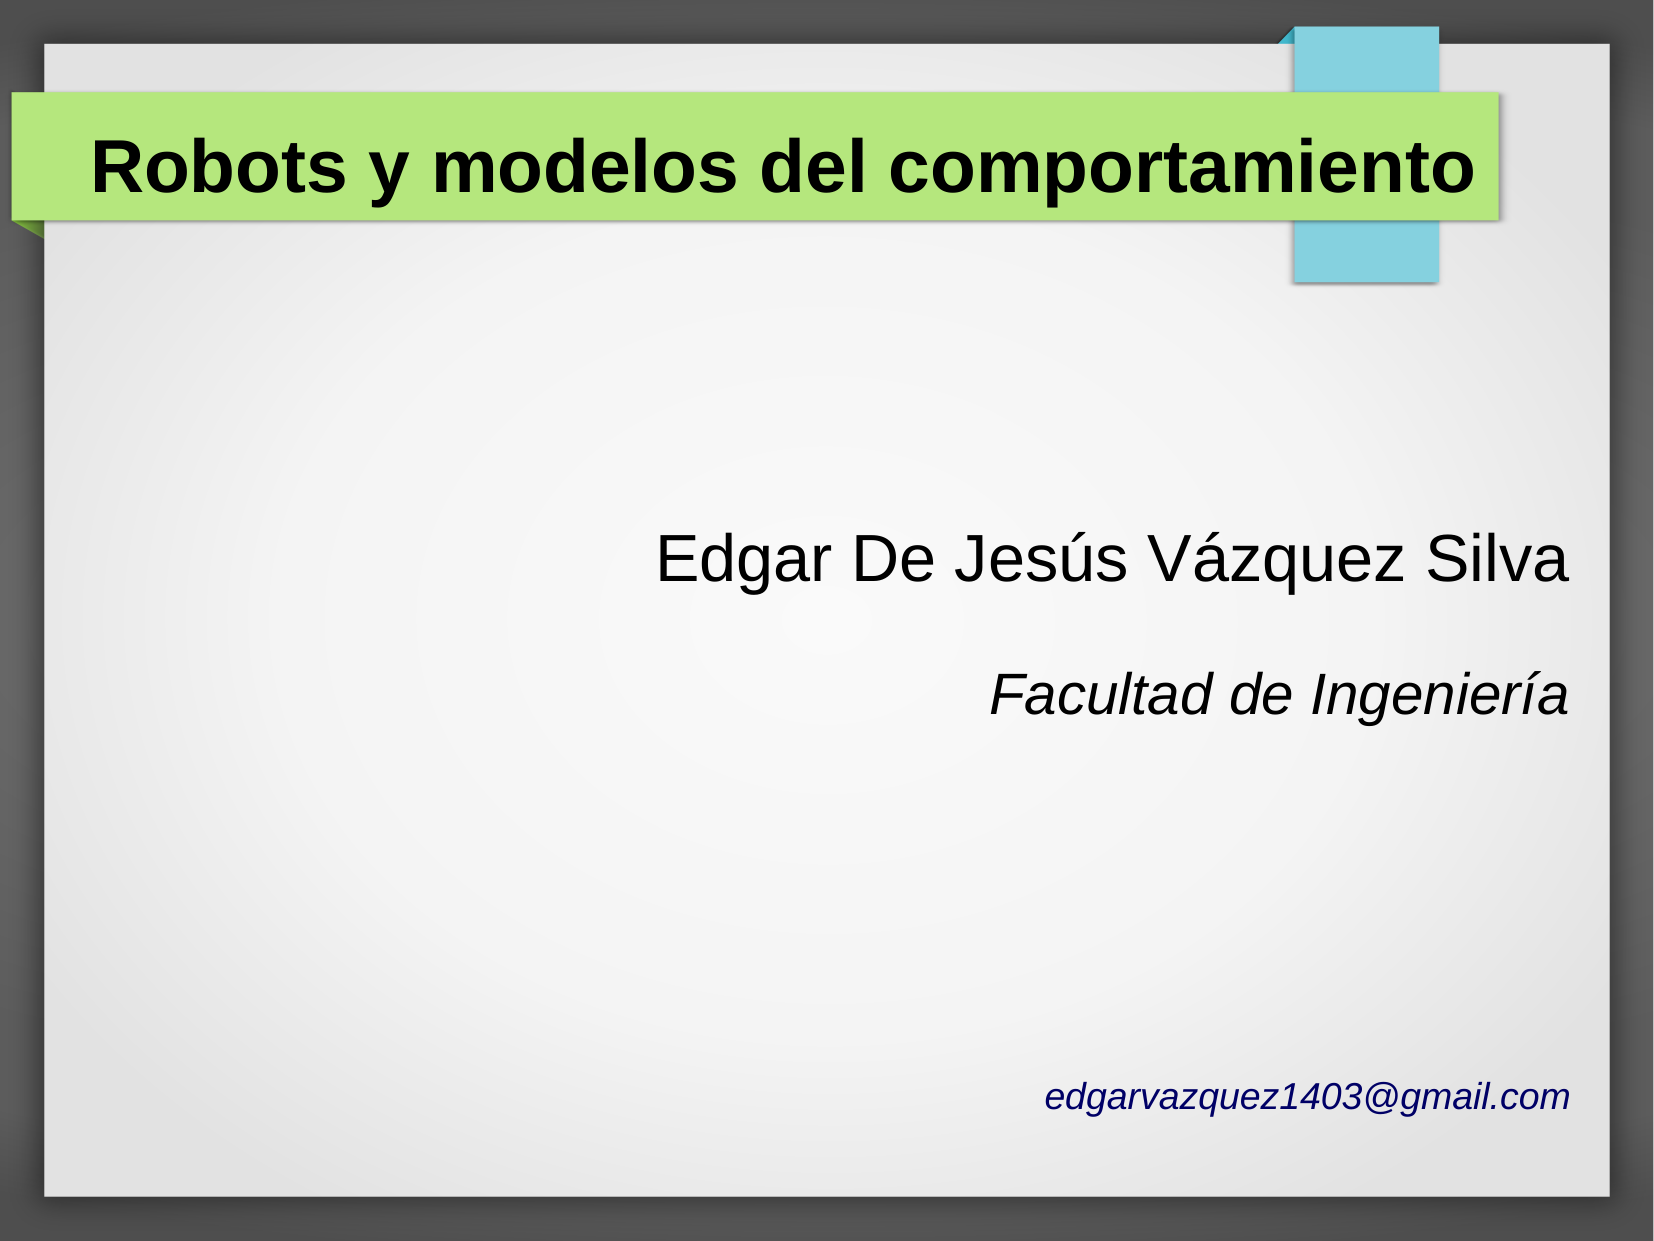

# Robots y modelos del comportamiento
Edgar De Jesús Vázquez Silva
Facultad de Ingeniería
edgarvazquez1403@gmail.com